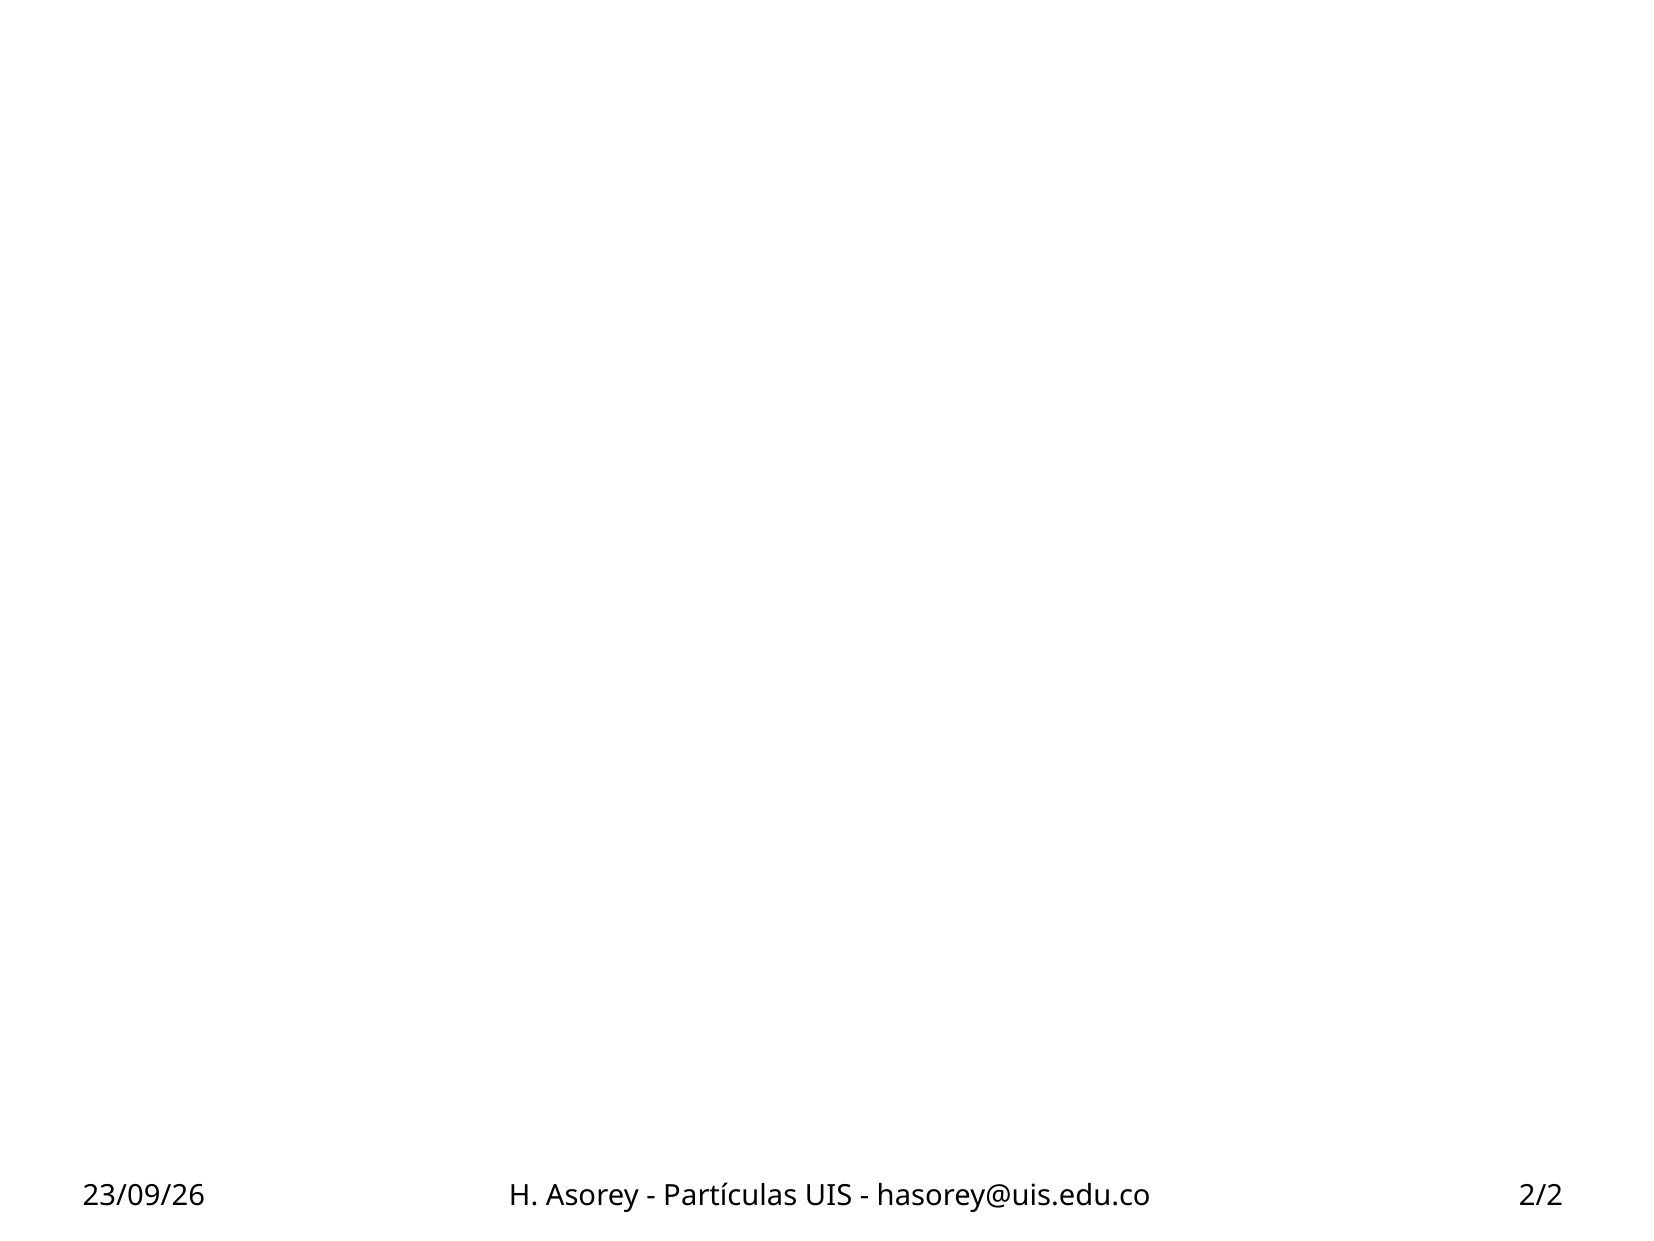

#
H. Asorey - Partículas UIS - hasorey@uis.edu.co
2